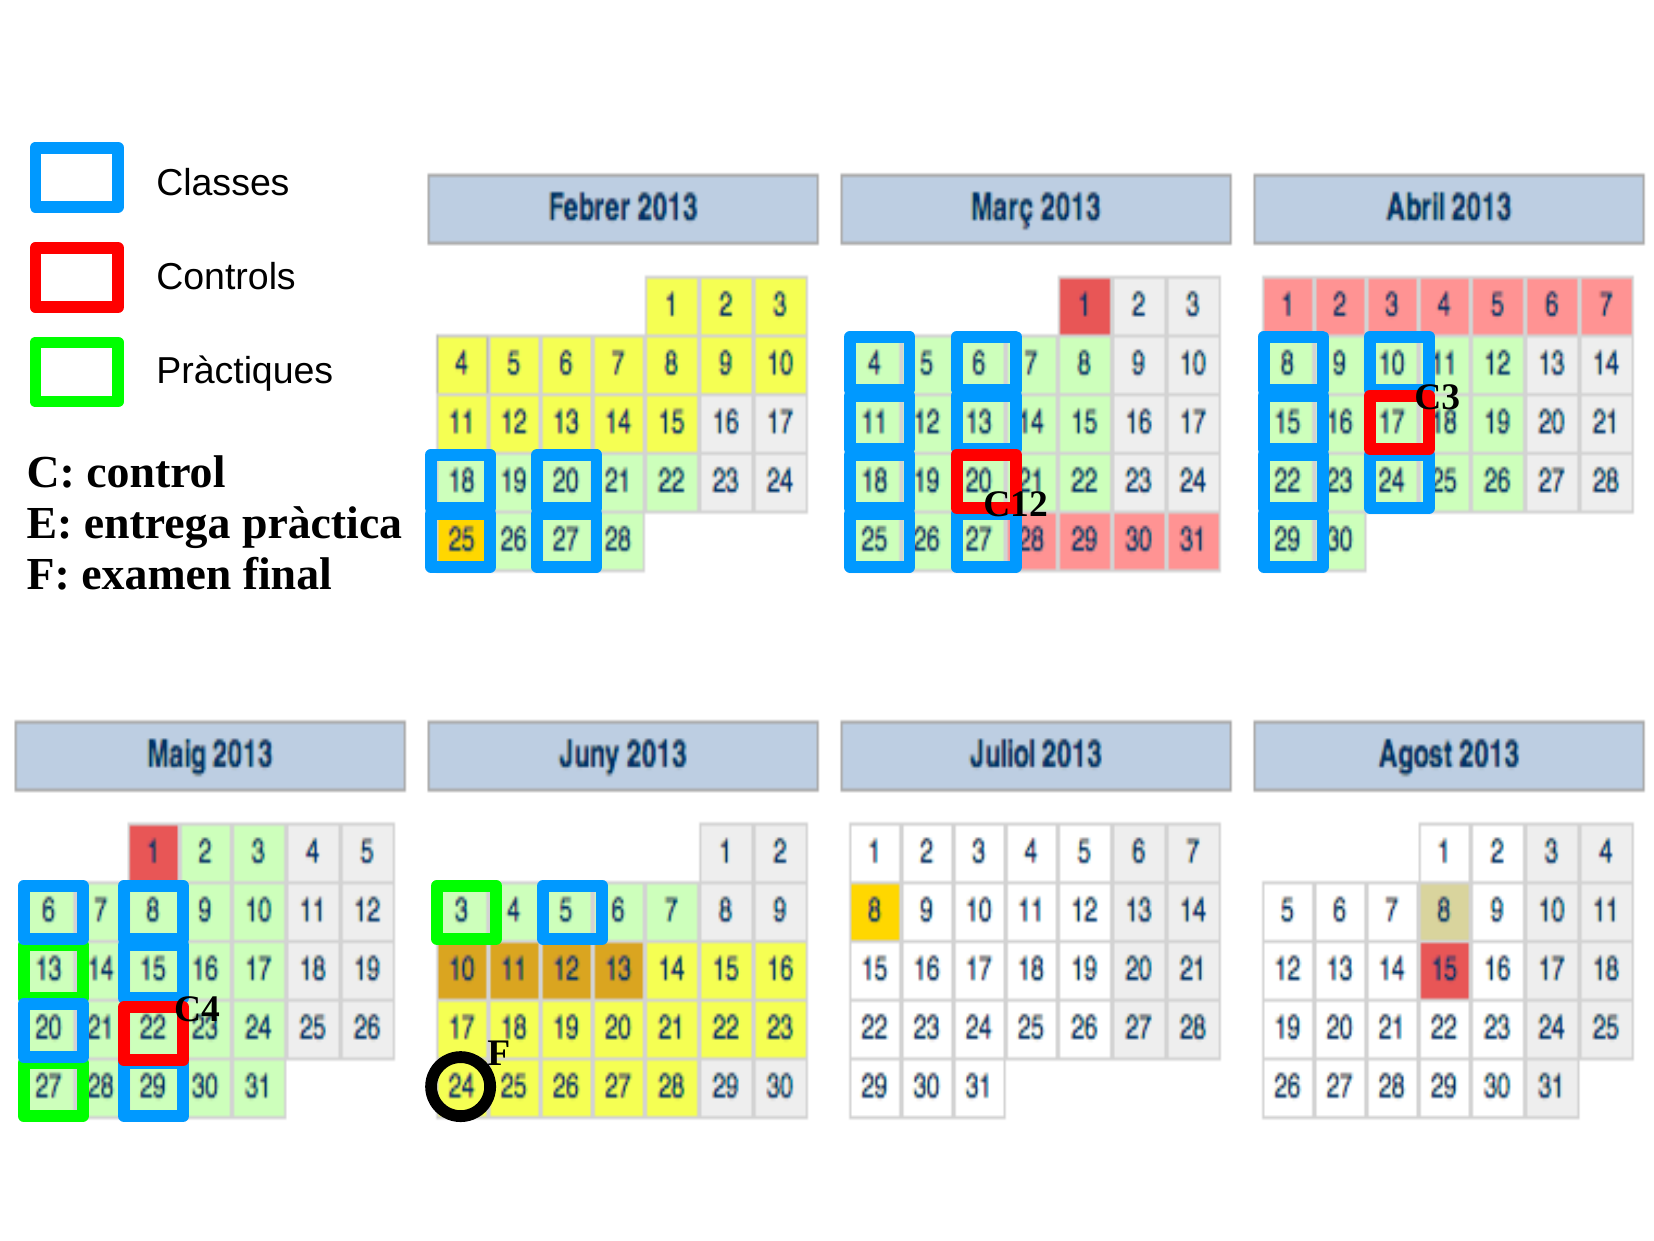

Classes
Controls
Pràctiques
C3
C: control
E: entrega pràctica
F: examen final
C12
C4
F